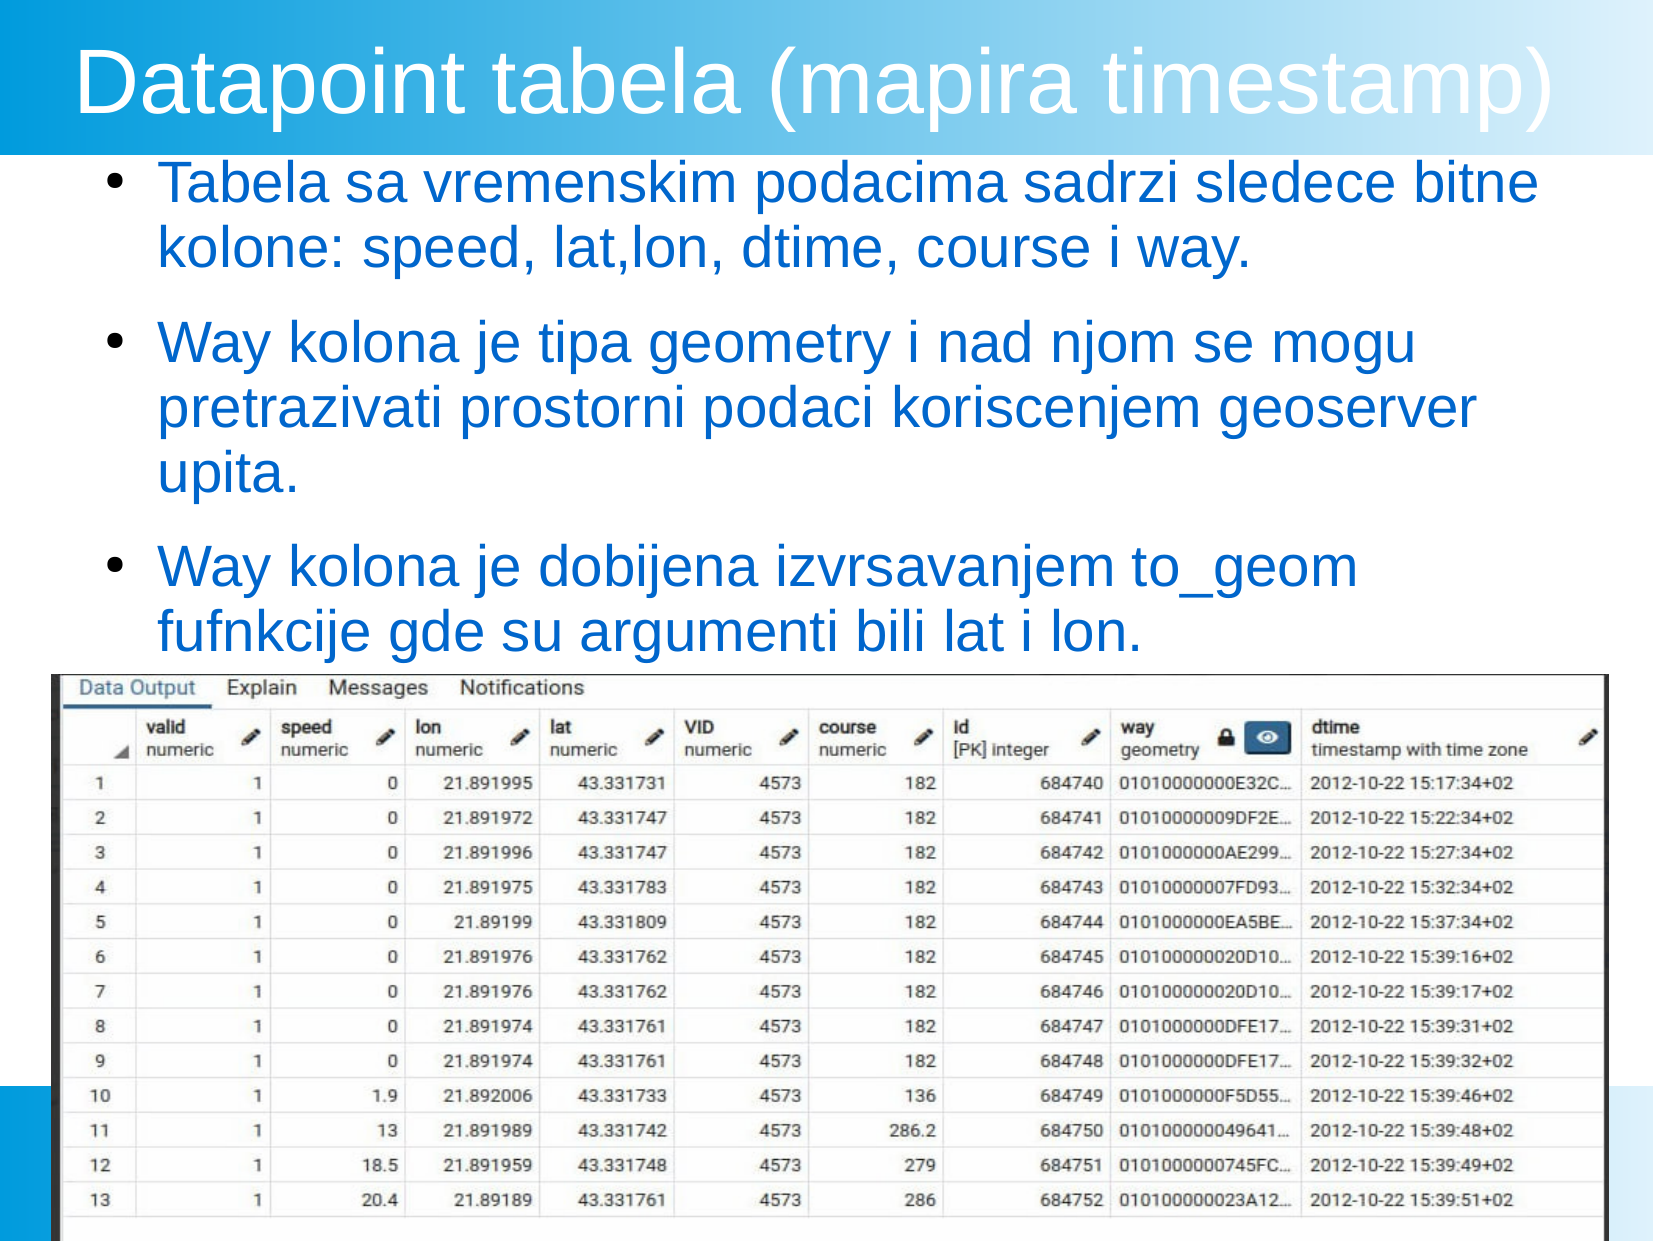

# Datapoint tabela (mapira timestamp)
Tabela sa vremenskim podacima sadrzi sledece bitne kolone: speed, lat,lon, dtime, course i way.
Way kolona je tipa geometry i nad njom se mogu pretrazivati prostorni podaci koriscenjem geoserver upita.
Way kolona je dobijena izvrsavanjem to_geom fufnkcije gde su argumenti bili lat i lon.